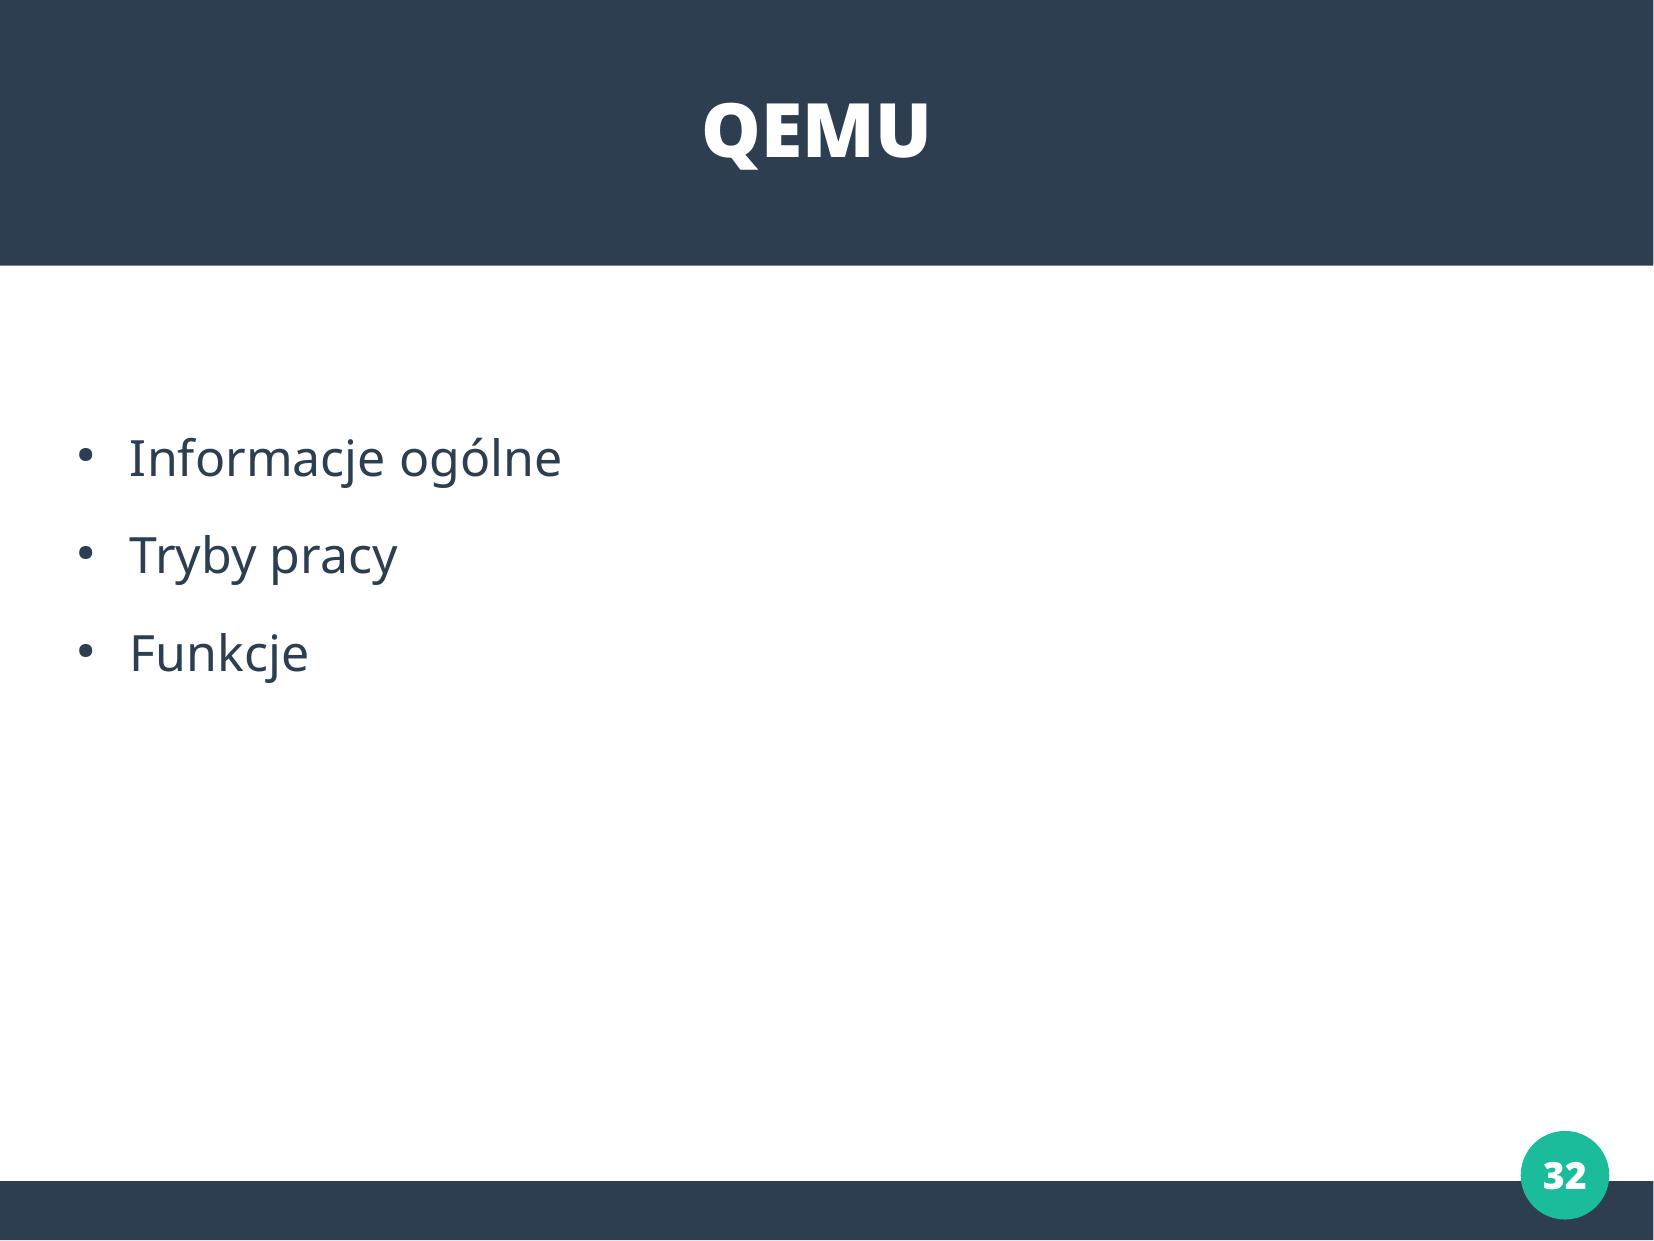

# QEMU
Informacje ogólne
Tryby pracy
Funkcje
32